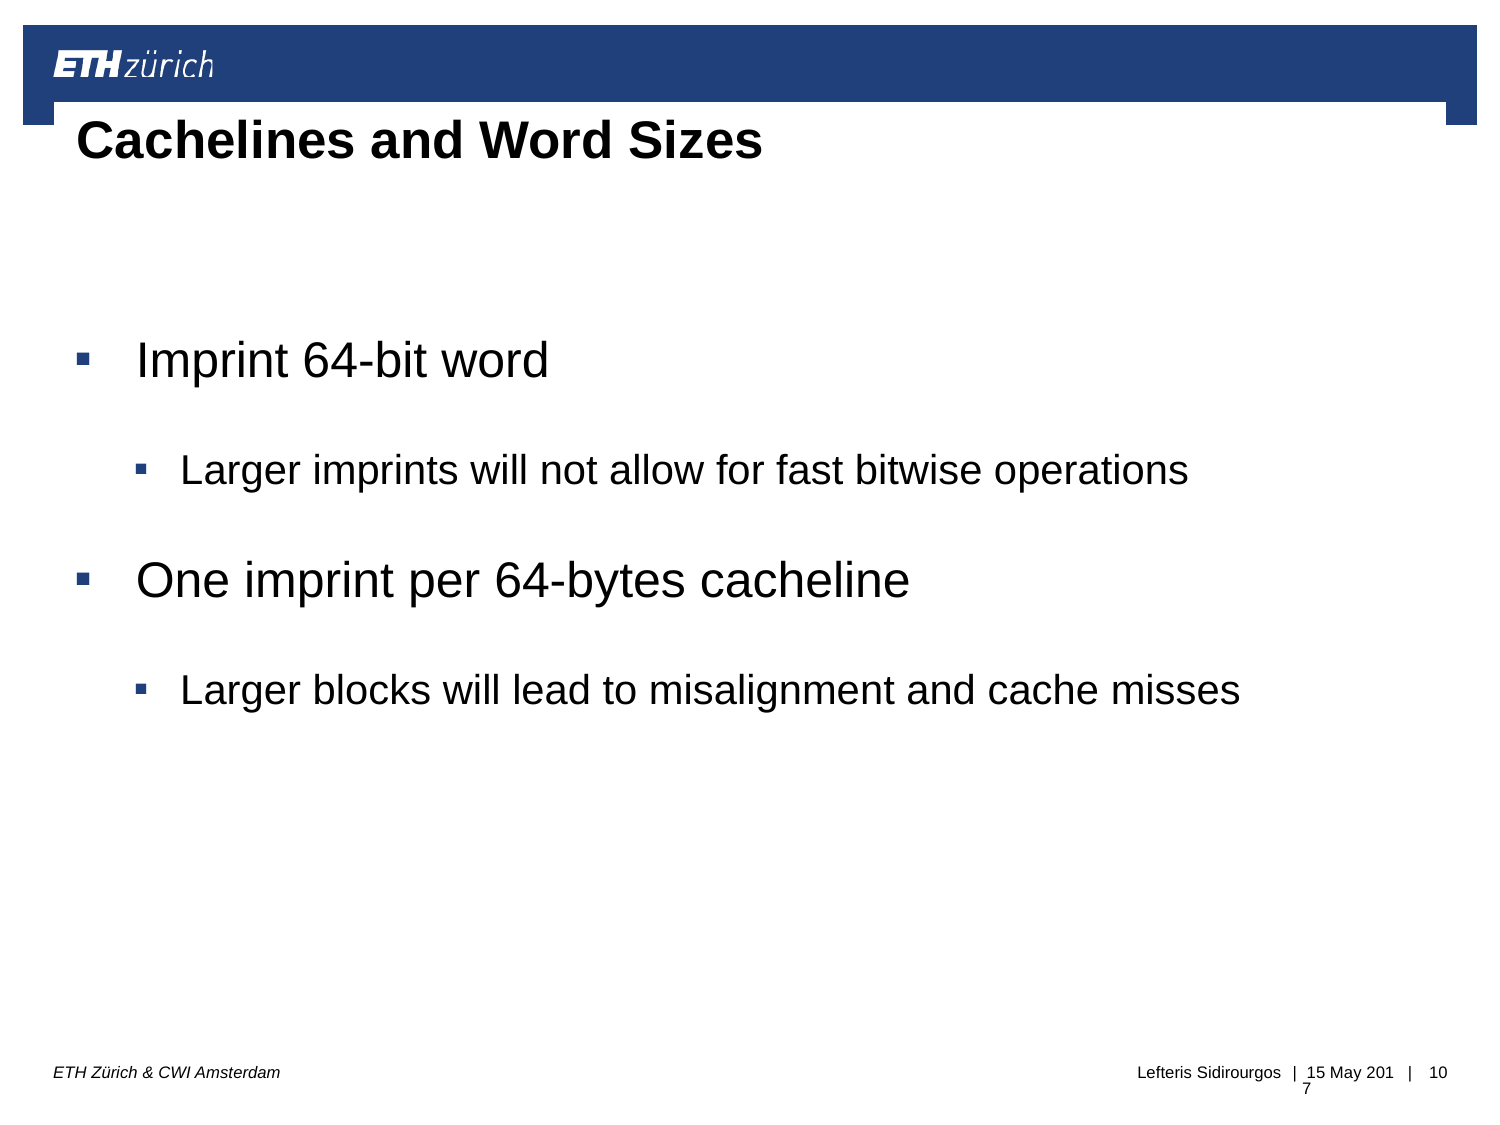

# Cachelines and Word Sizes
Imprint 64-bit word
Larger imprints will not allow for fast bitwise operations
One imprint per 64-bytes cacheline
Larger blocks will lead to misalignment and cache misses
Lefteris Sidirourgos
 15 May 2017
10